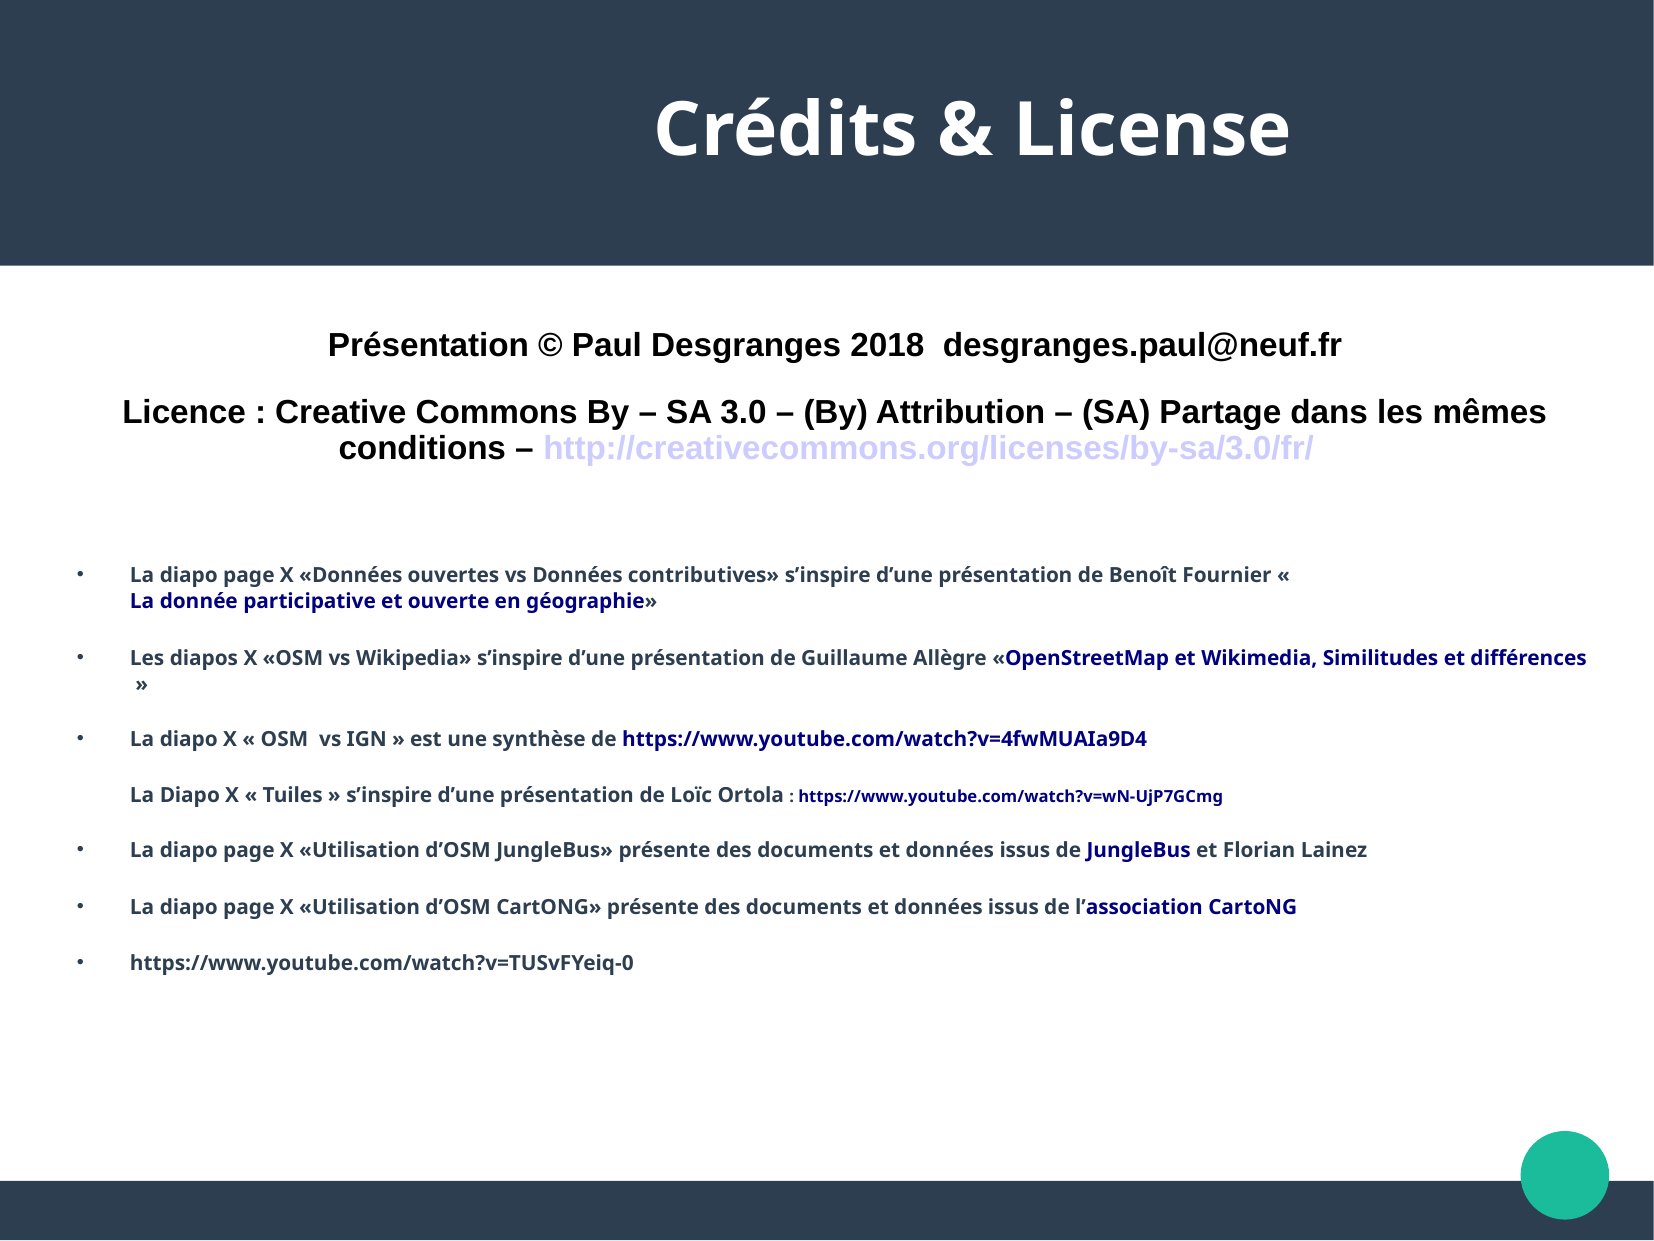

# Crédits & License
Présentation © Paul Desgranges 2018 desgranges.paul@neuf.fr
Licence : Creative Commons By – SA 3.0 – (By) Attribution – (SA) Partage dans les mêmes conditions – http://creativecommons.org/licenses/by-sa/3.0/fr/
La diapo page X «Données ouvertes vs Données contributives» s’inspire d’une présentation de Benoît Fournier «La donnée participative et ouverte en géographie»
Les diapos X «OSM vs Wikipedia» s’inspire d’une présentation de Guillaume Allègre «OpenStreetMap et Wikimedia, Similitudes et différences »
La diapo X « OSM vs IGN » est une synthèse de https://www.youtube.com/watch?v=4fwMUAIa9D4
La Diapo X « Tuiles » s’inspire d’une présentation de Loïc Ortola : https://www.youtube.com/watch?v=wN-UjP7GCmg
La diapo page X «Utilisation d’OSM JungleBus» présente des documents et données issus de JungleBus et Florian Lainez
La diapo page X «Utilisation d’OSM CartONG» présente des documents et données issus de l’association CartoNG
https://www.youtube.com/watch?v=TUSvFYeiq-0